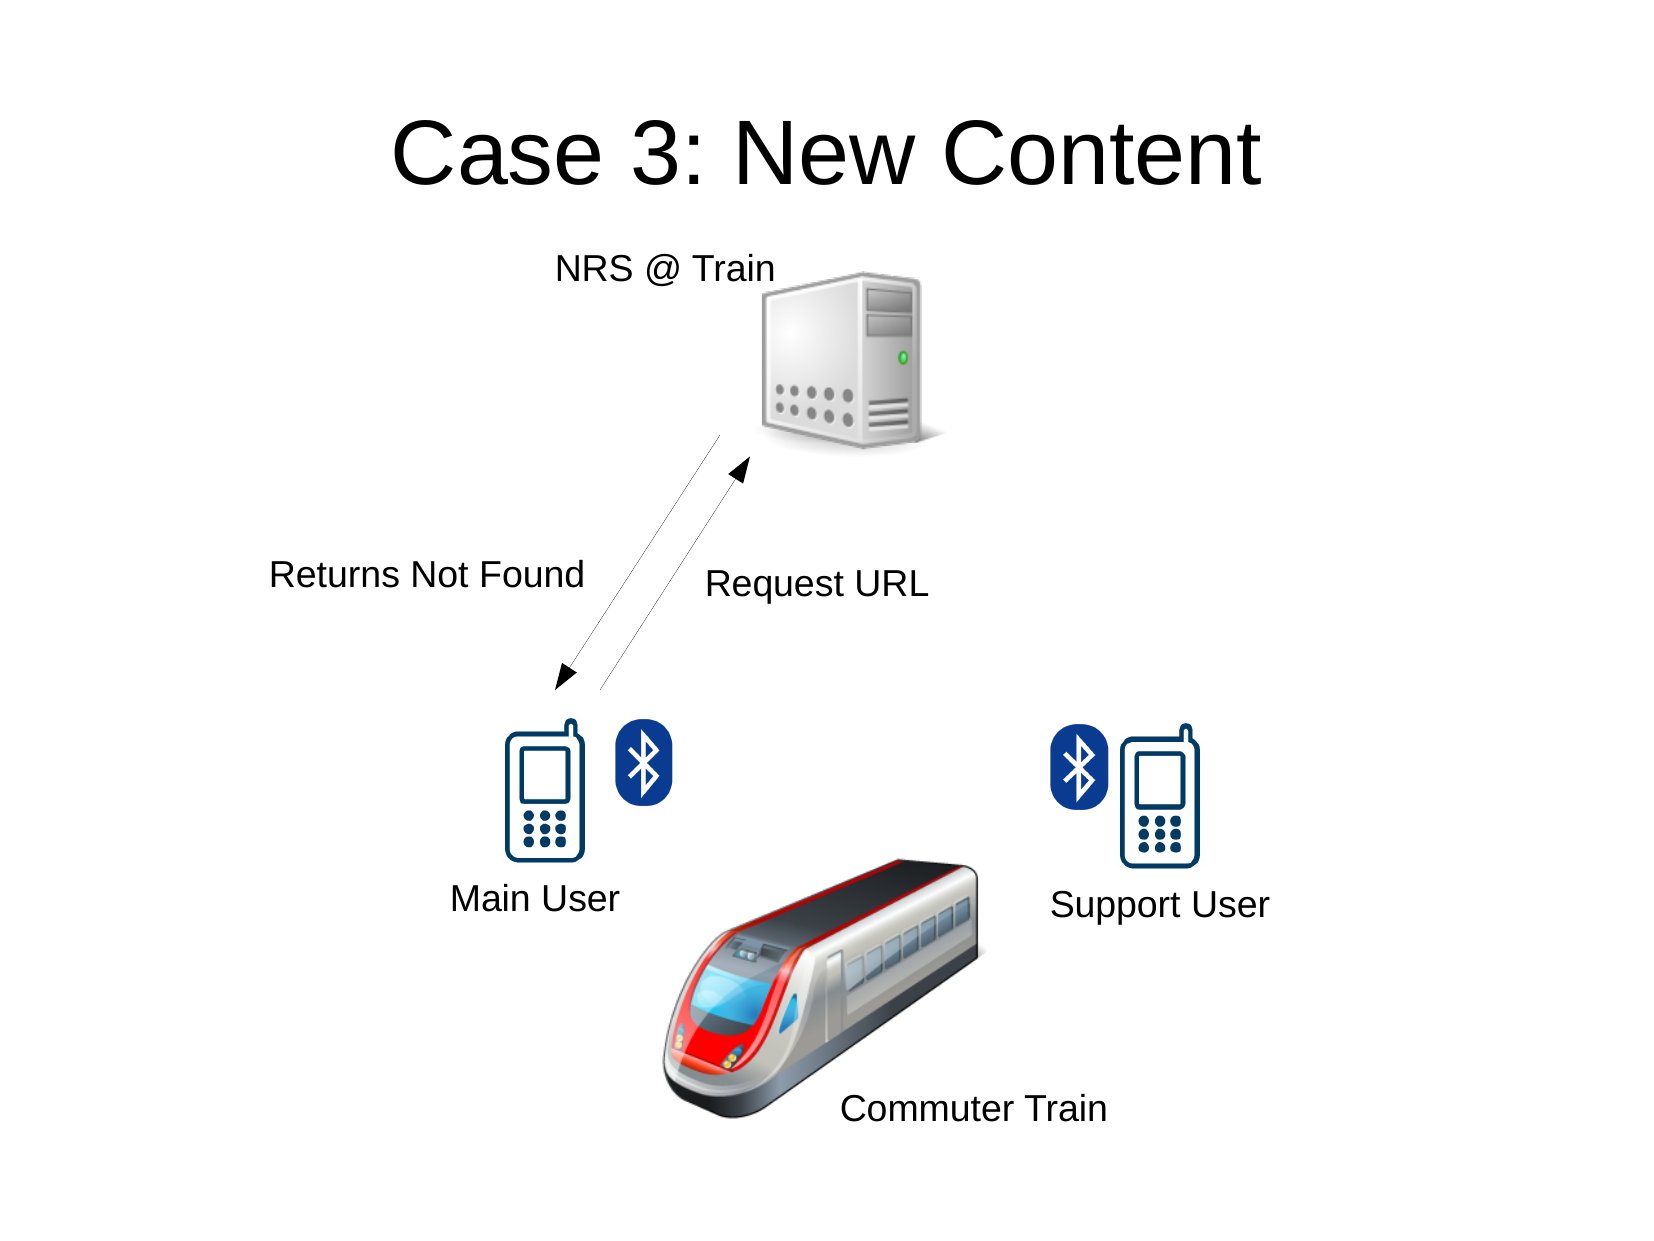

# Case 3: New Content
NRS @ Train
Returns Not Found
Request URL
Main User
Support User
Commuter Train